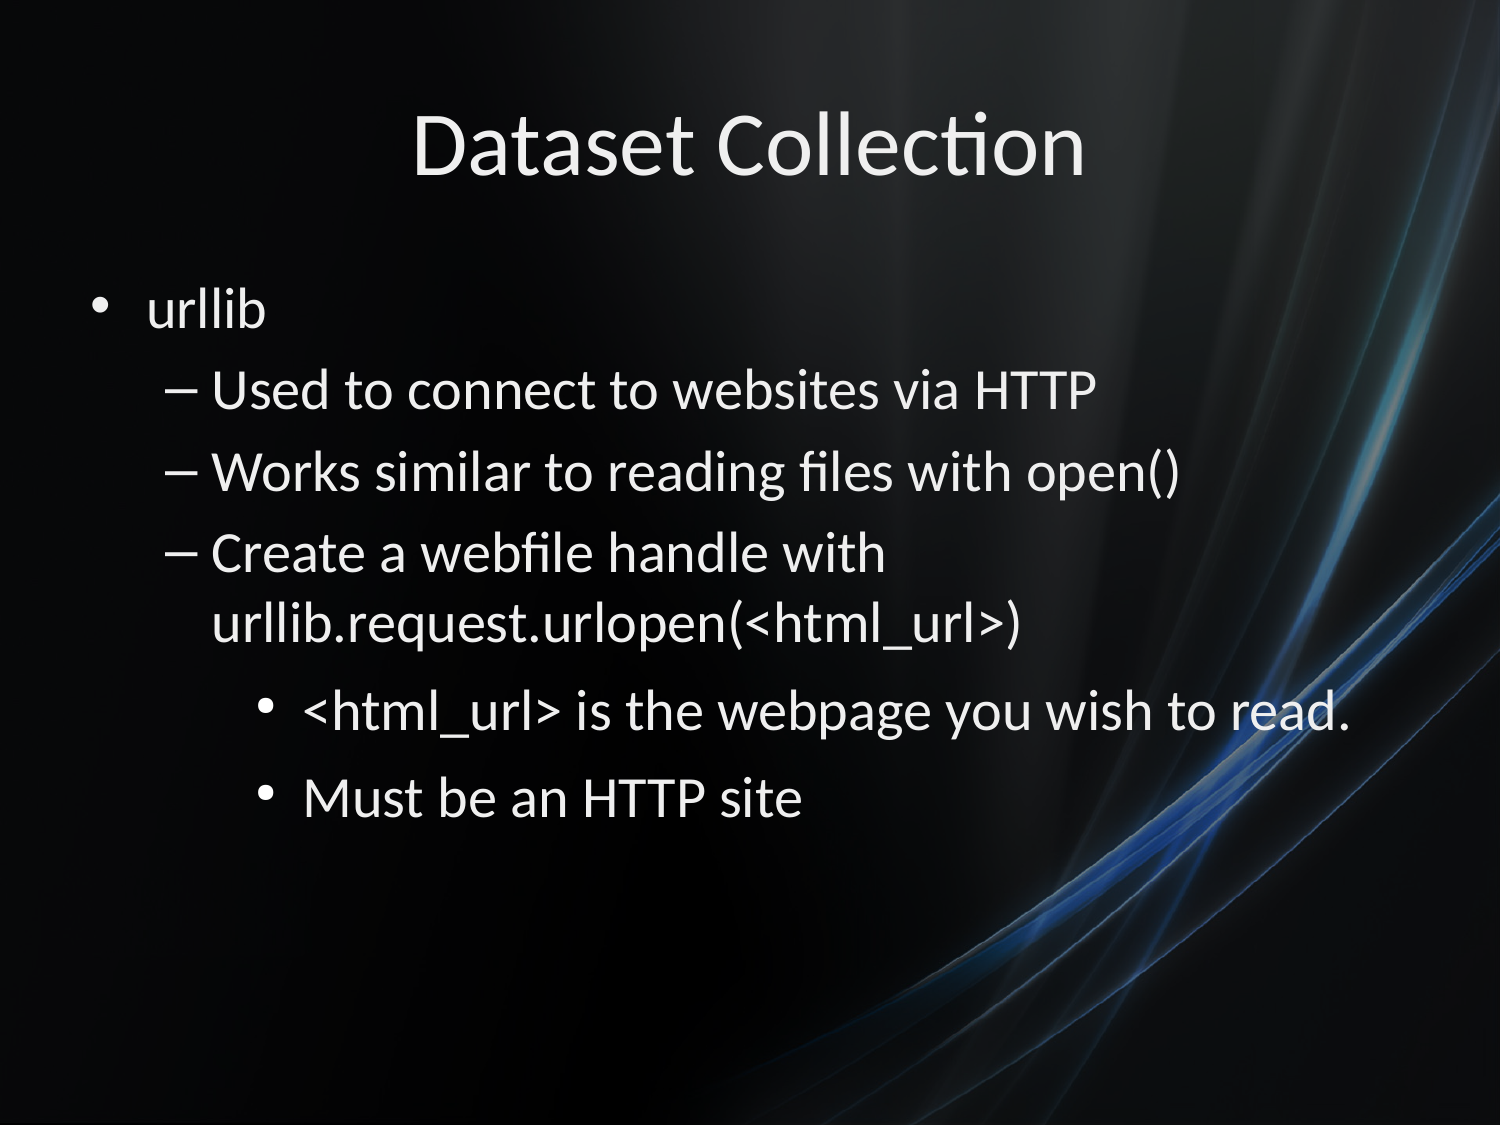

# Dataset Collection
urllib
Used to connect to websites via HTTP
Works similar to reading files with open()
Create a webfile handle with urllib.request.urlopen(<html_url>)
<html_url> is the webpage you wish to read.
Must be an HTTP site